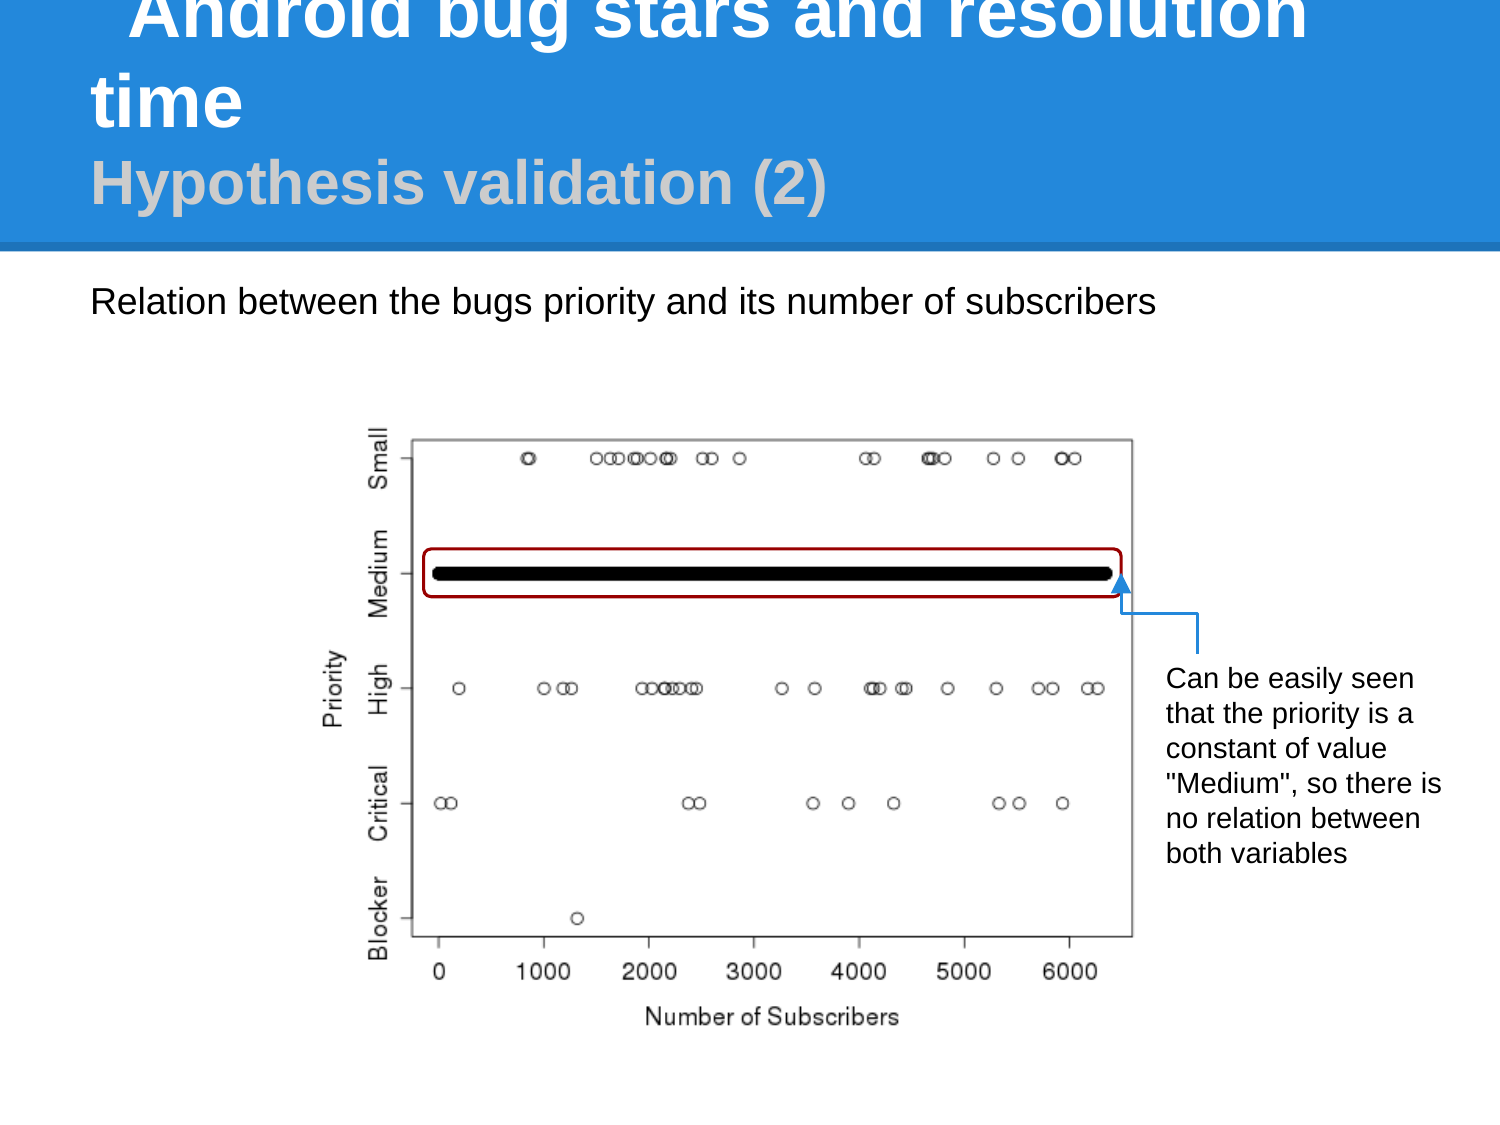

Android bug stars and resolution time
Hypothesis validation (2)
# Relation between the bugs priority and its number of subscribers
Can be easily seen that the priority is a constant of value "Medium", so there is no relation between both variables